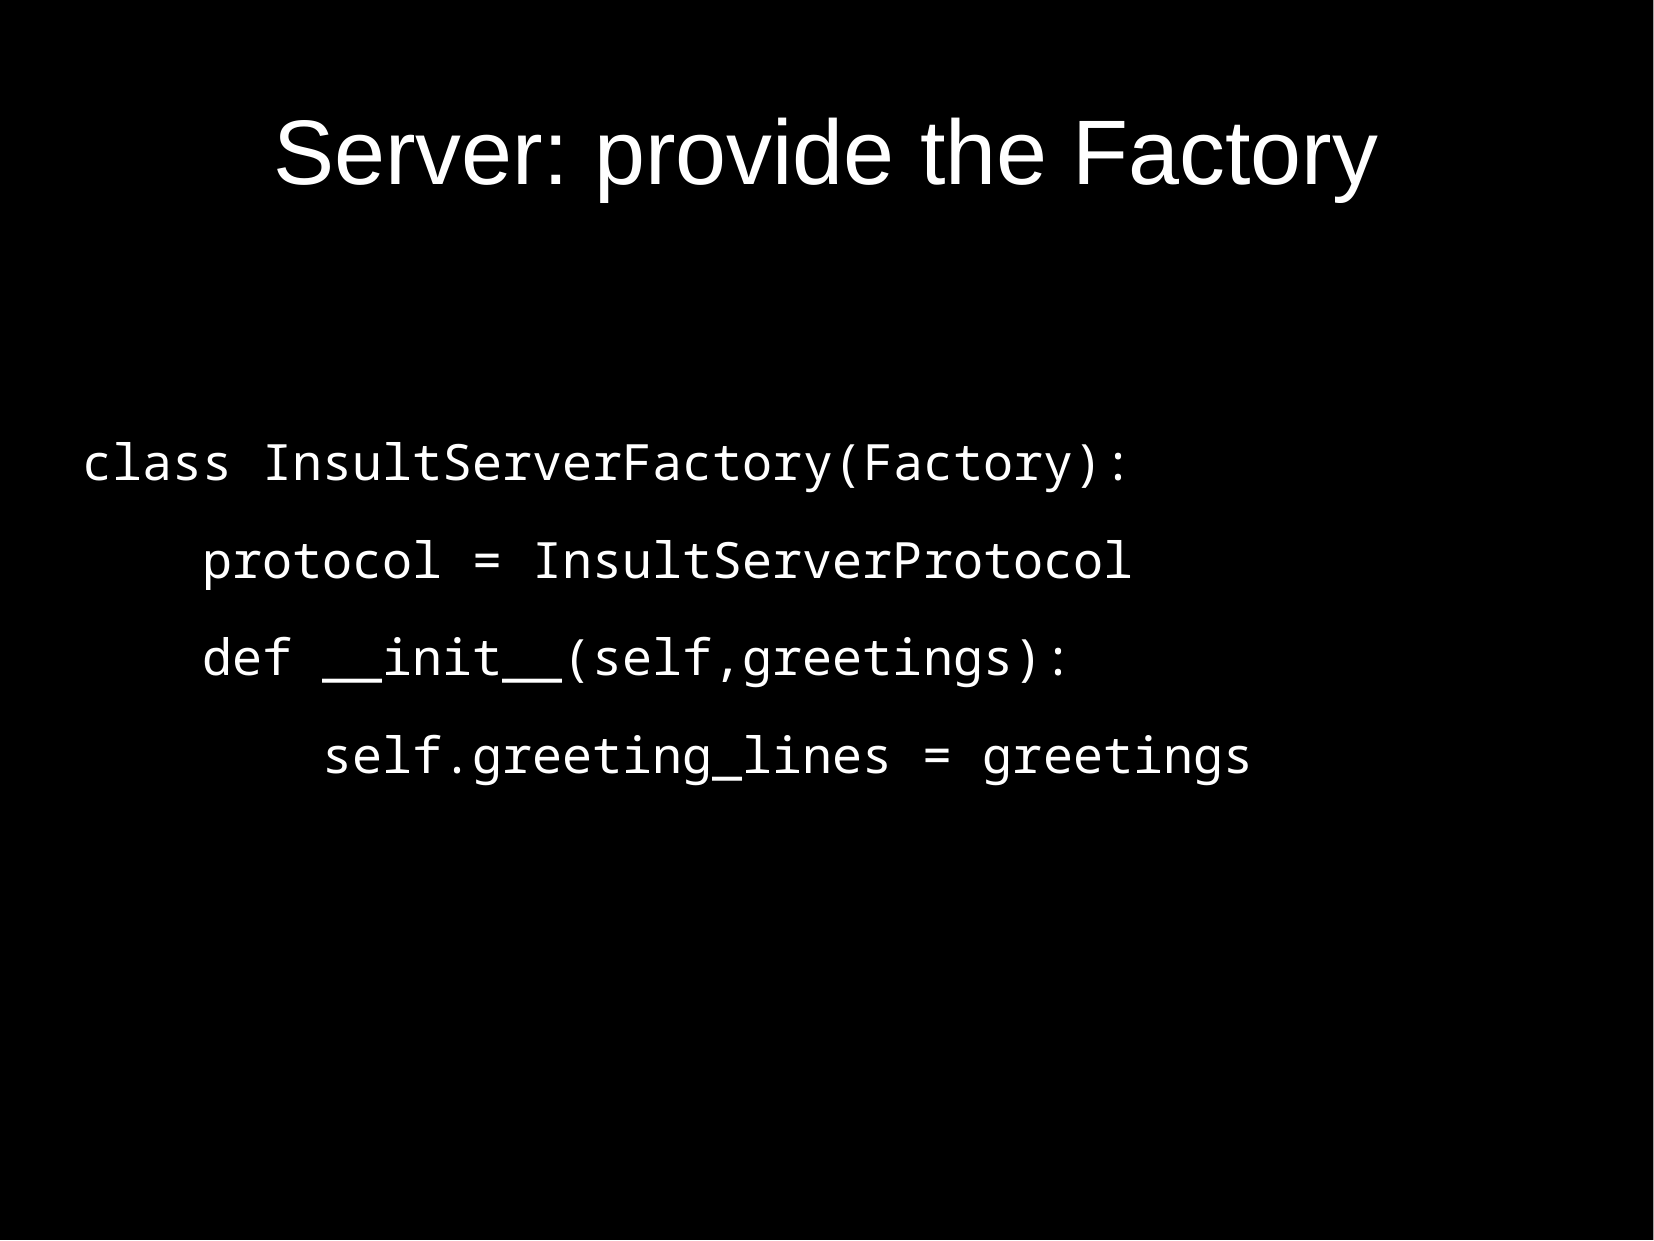

# Server: provide the Factory
class InsultServerFactory(Factory):
 protocol = InsultServerProtocol
 def __init__(self,greetings):
 self.greeting_lines = greetings